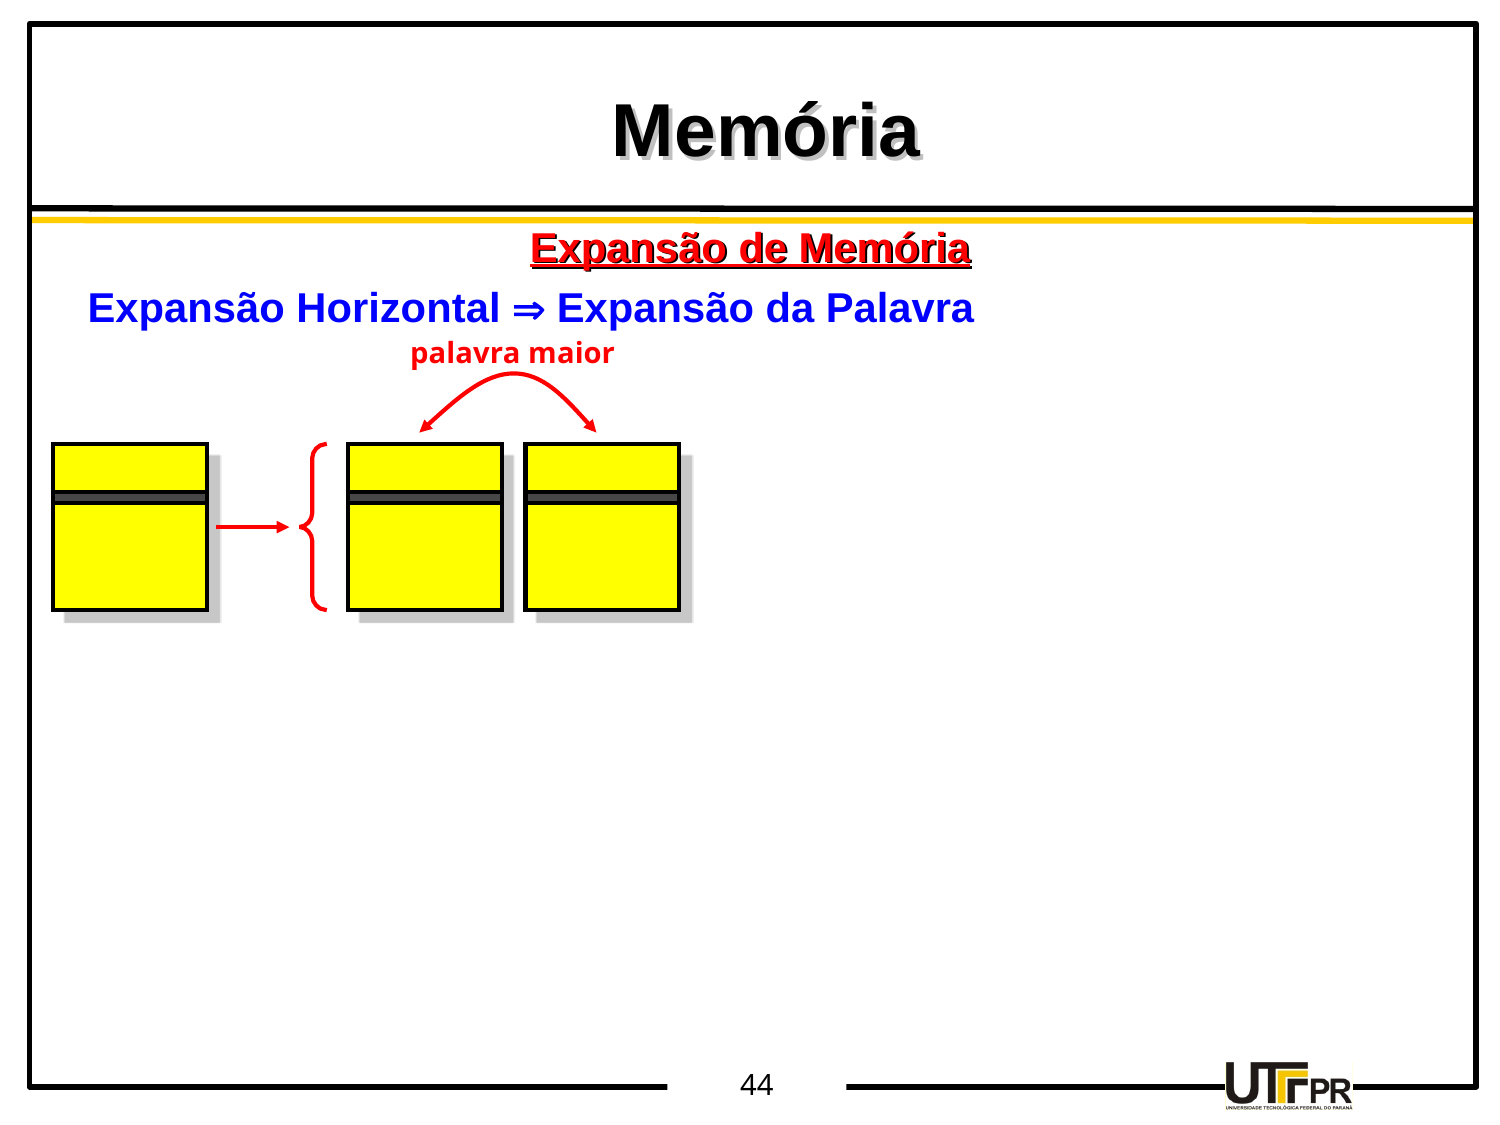

Memória
# Expansão de Memória
Expansão Horizontal  Expansão da Palavra
palavra maior